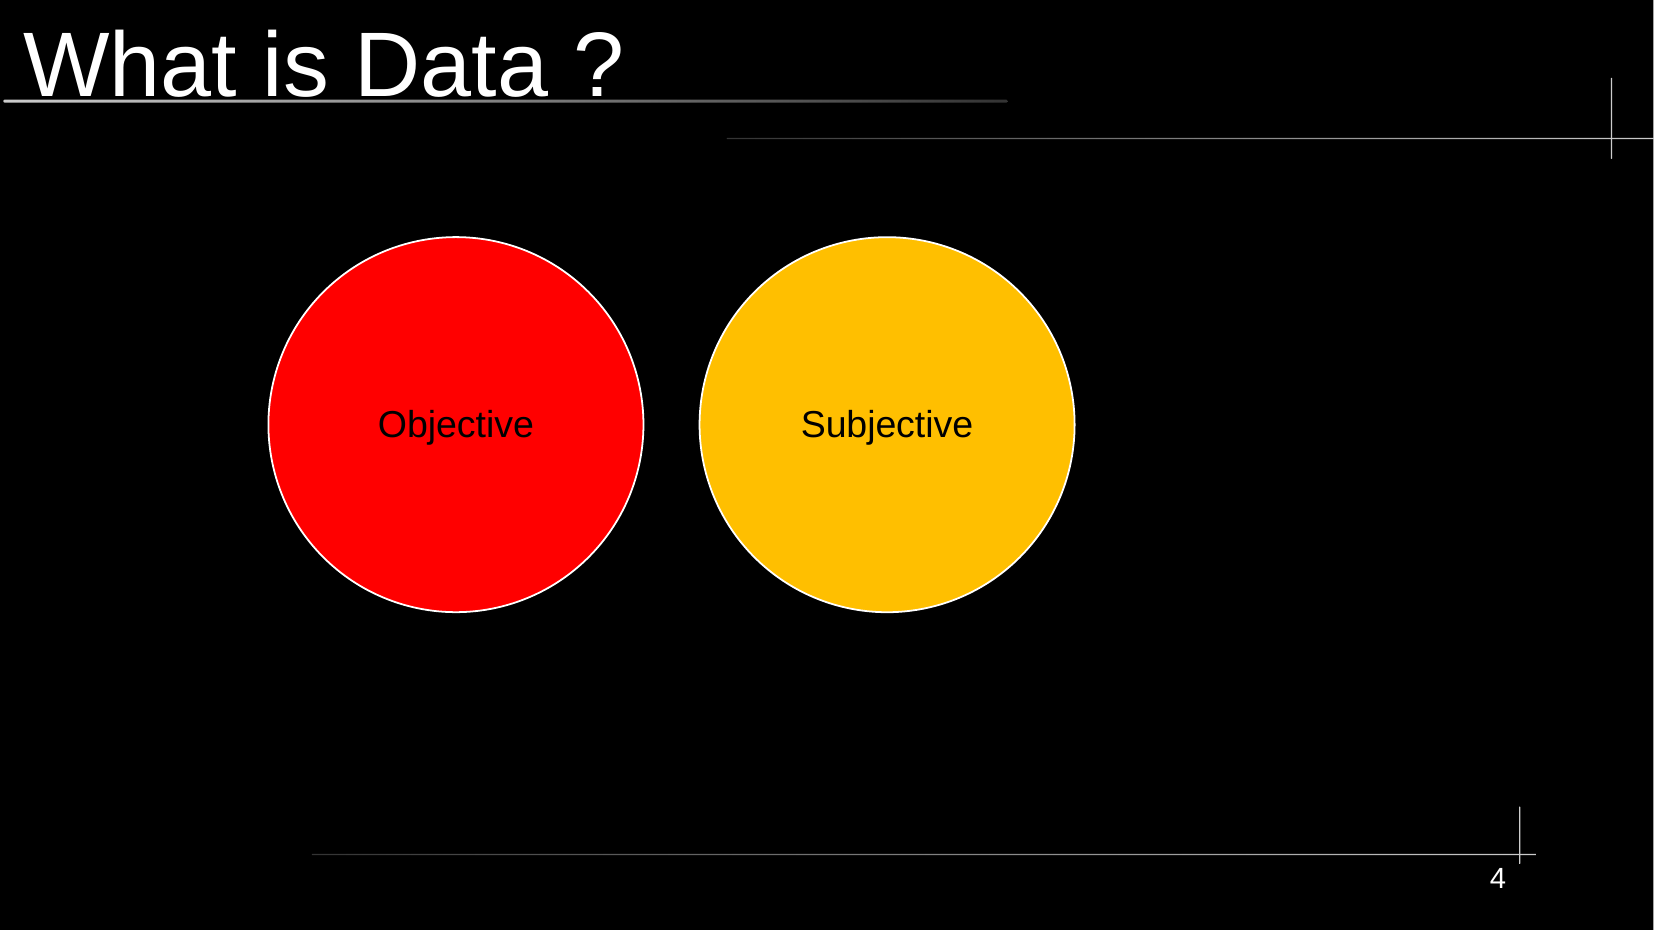

# What is Data ?
Objective
Subjective
4